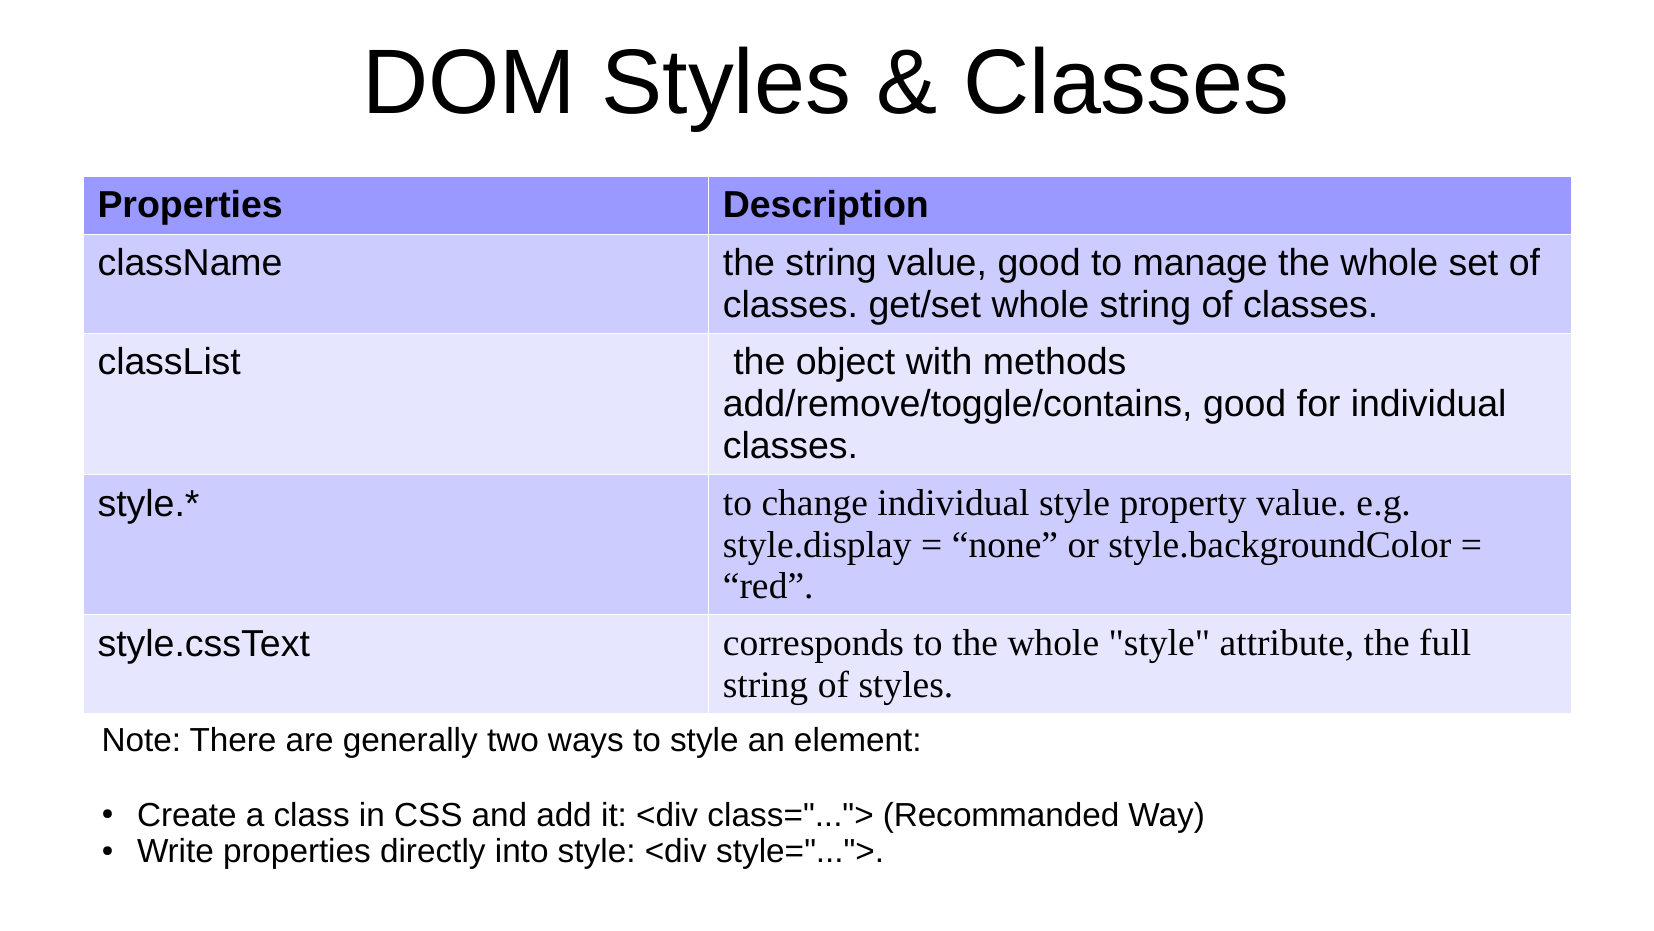

# DOM Styles & Classes
| Properties | Description |
| --- | --- |
| className | the string value, good to manage the whole set of classes. get/set whole string of classes. |
| classList | the object with methods add/remove/toggle/contains, good for individual classes. |
| style.\* | to change individual style property value. e.g. style.display = “none” or style.backgroundColor = “red”. |
| style.cssText | corresponds to the whole "style" attribute, the full string of styles. |
Note: There are generally two ways to style an element:
Create a class in CSS and add it: <div class="..."> (Recommanded Way)
Write properties directly into style: <div style="...">.